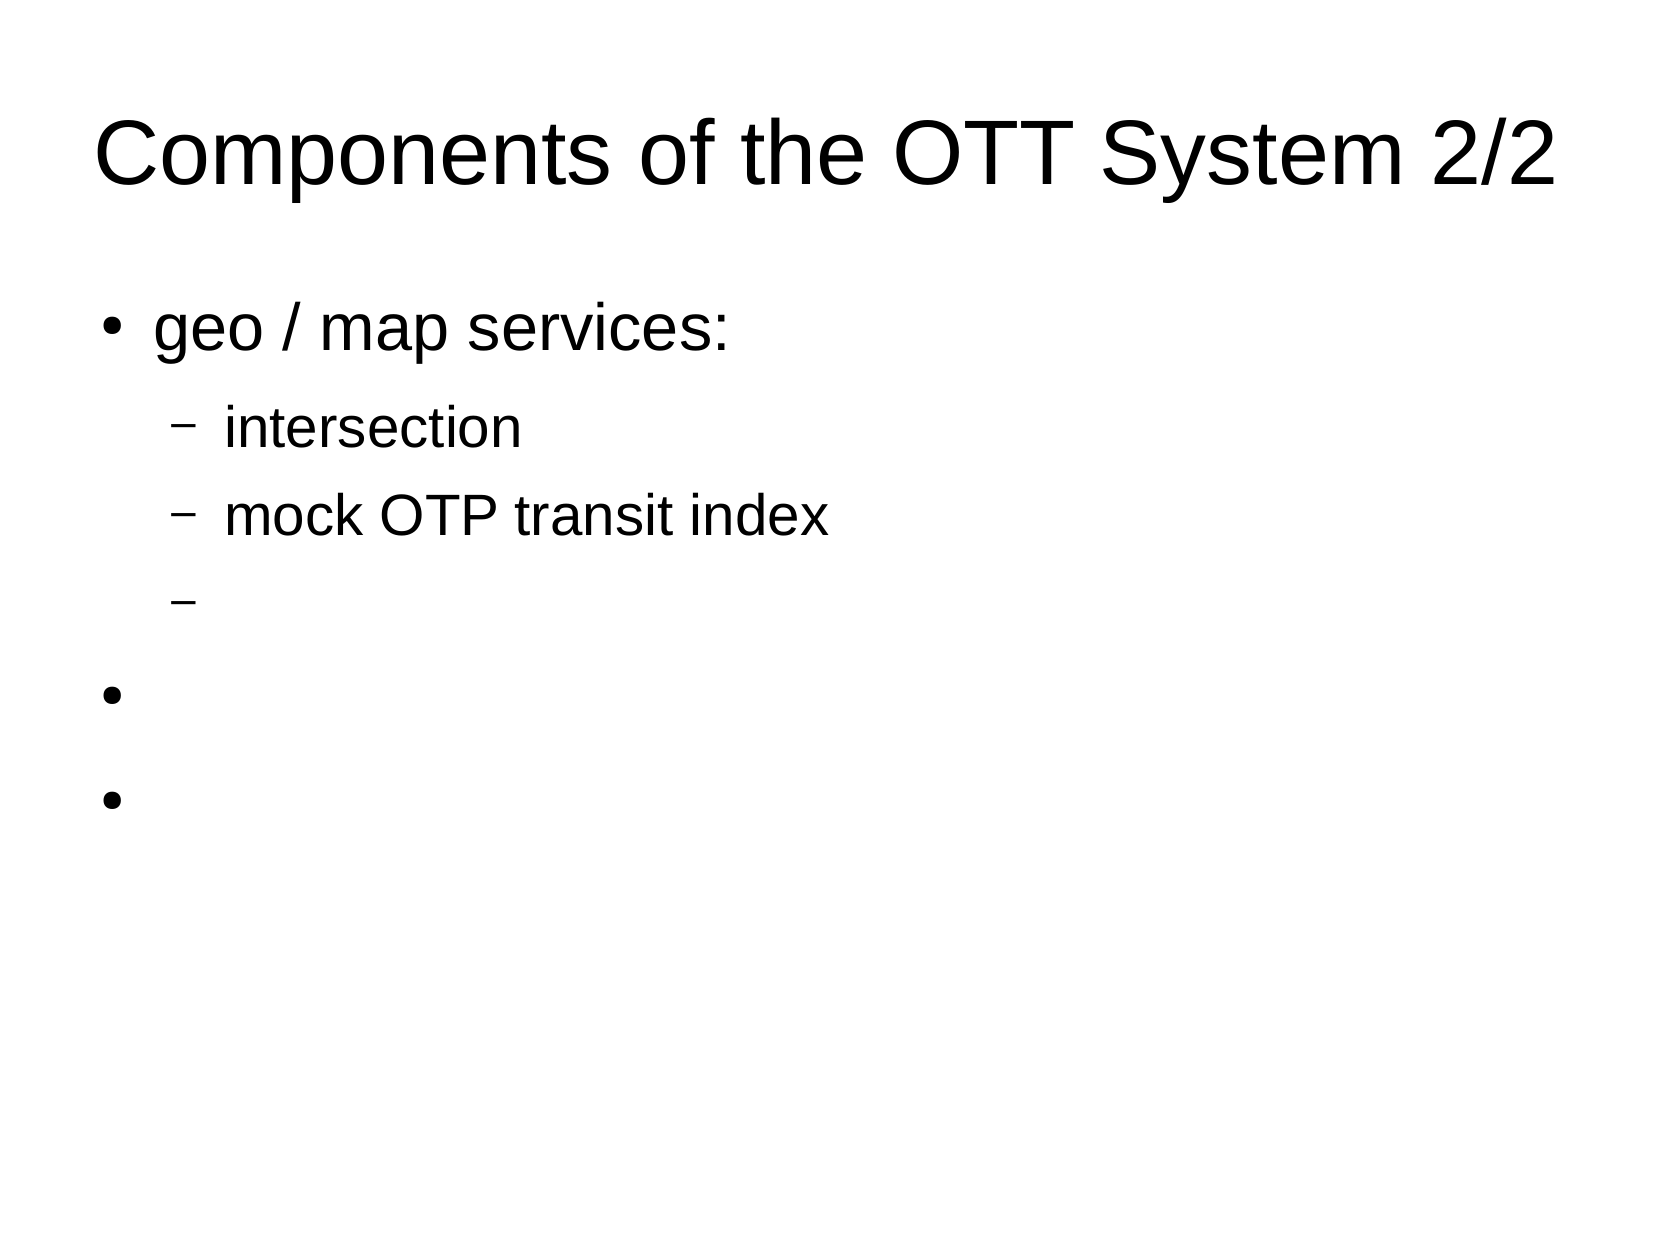

# Components of the OTT System 2/2
geo / map services:
intersection
mock OTP transit index